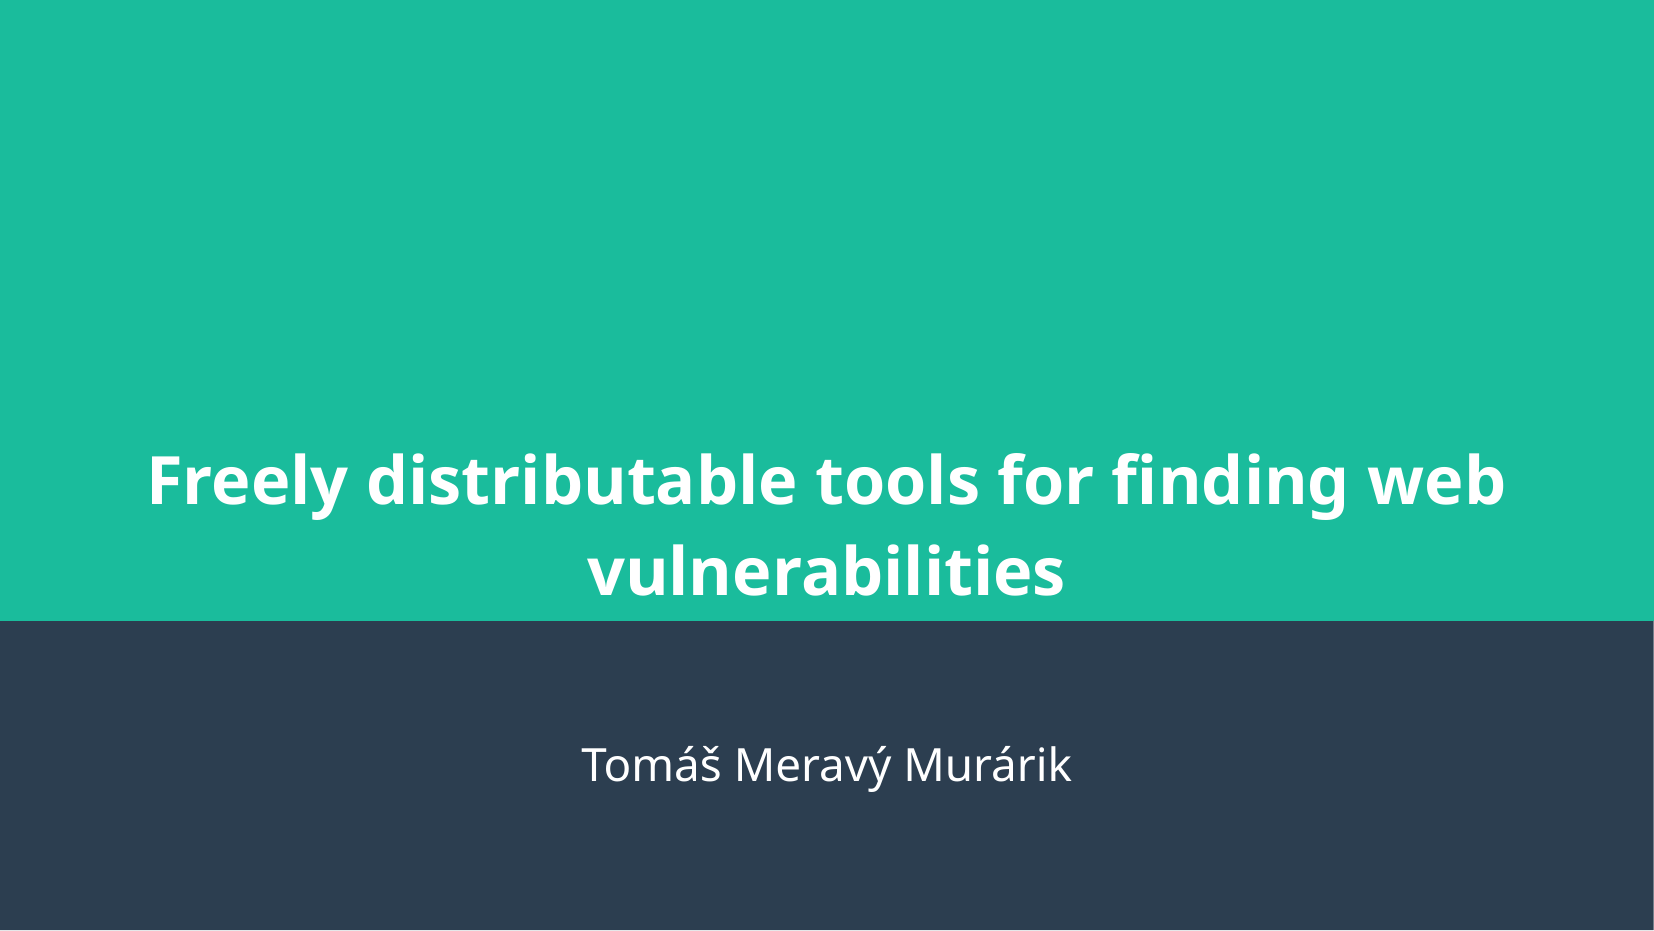

# Freely distributable tools for finding web vulnerabilities
Tomáš Meravý Murárik